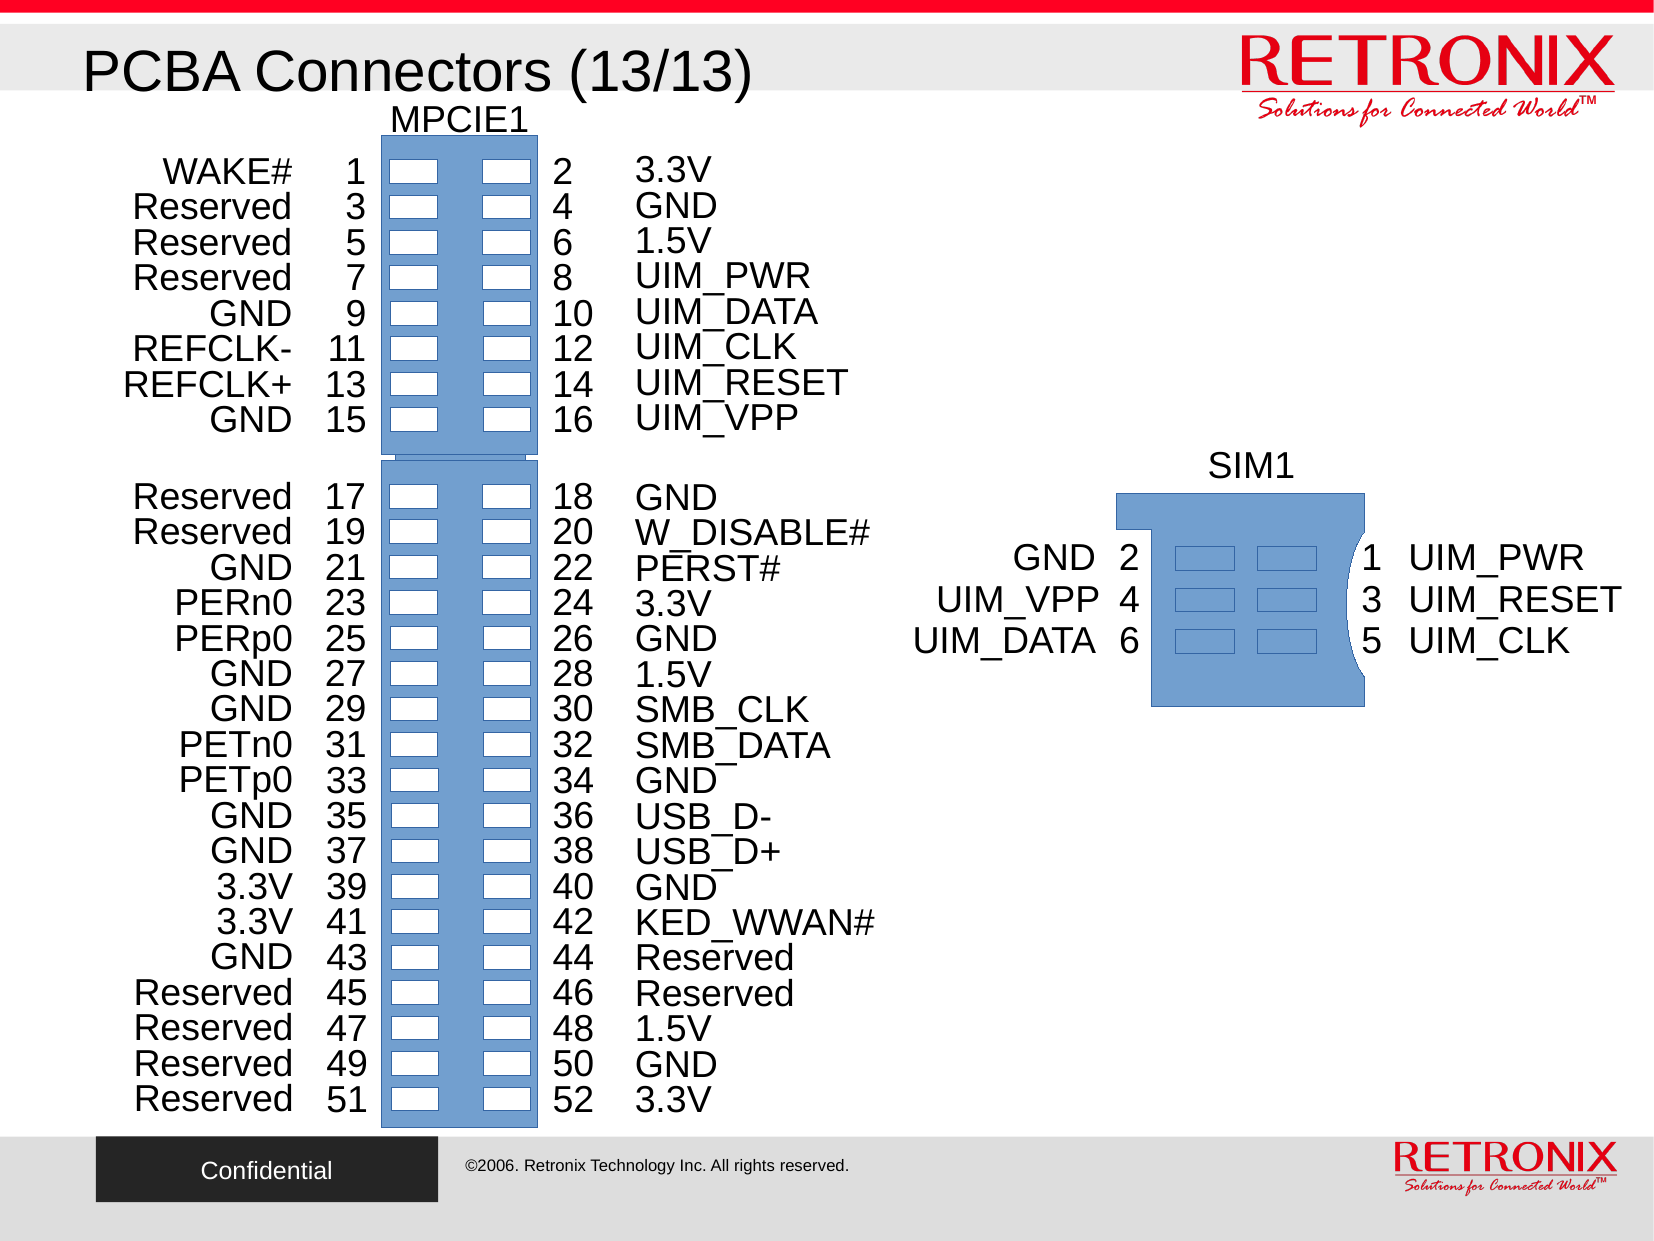

# PCBA Connectors (13/13)
MPCIE1
1
2
3
4
5
6
7
8
9
10
11
12
13
14
15
16
17
18
19
20
21
22
23
24
25
26
27
28
29
30
31
32
33
34
35
36
37
38
39
40
41
42
43
44
45
46
47
48
49
50
51
52
3.3V
WAKE#
GND
Reserved
1.5V
Reserved
UIM_PWR
Reserved
UIM_DATA
GND
UIM_CLK
REFCLK-
UIM_RESET
REFCLK+
UIM_VPP
GND
Reserved
GND
Reserved
W_DISABLE#
GND
PERST#
PERn0
3.3V
PERp0
GND
GND
1.5V
GND
SMB_CLK
PETn0
SMB_DATA
PETp0
GND
GND
USB_D-
GND
USB_D+
3.3V
GND
3.3V
KED_WWAN#
GND
Reserved
Reserved
Reserved
Reserved
1.5V
Reserved
GND
Reserved
3.3V
SIM1
GND
2
1
UIM_PWR
UIM_VPP
4
3
UIM_RESET
UIM_DATA
6
5
UIM_CLK